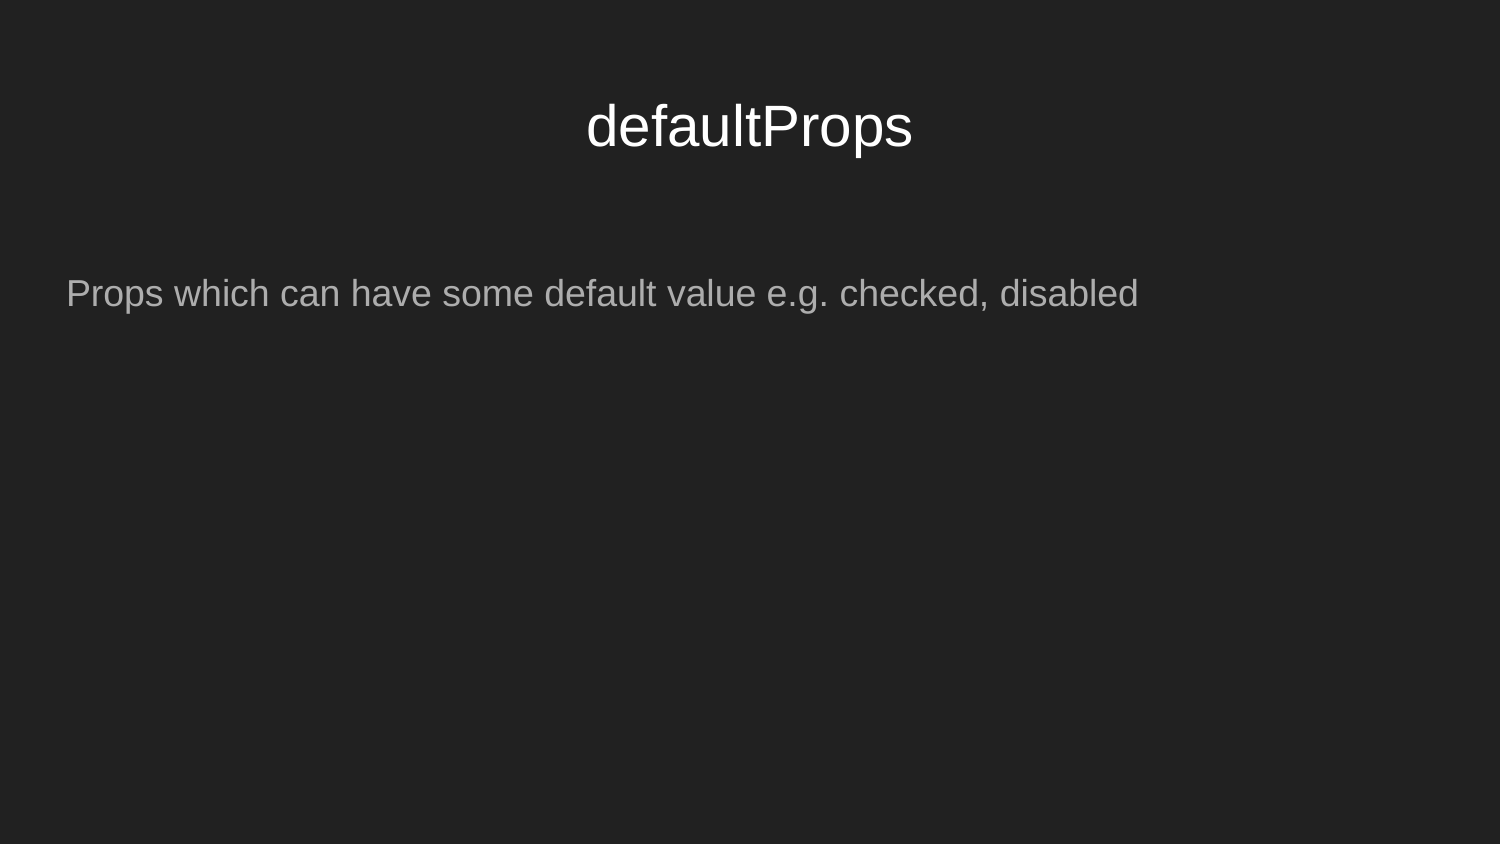

# defaultProps
Props which can have some default value e.g. checked, disabled